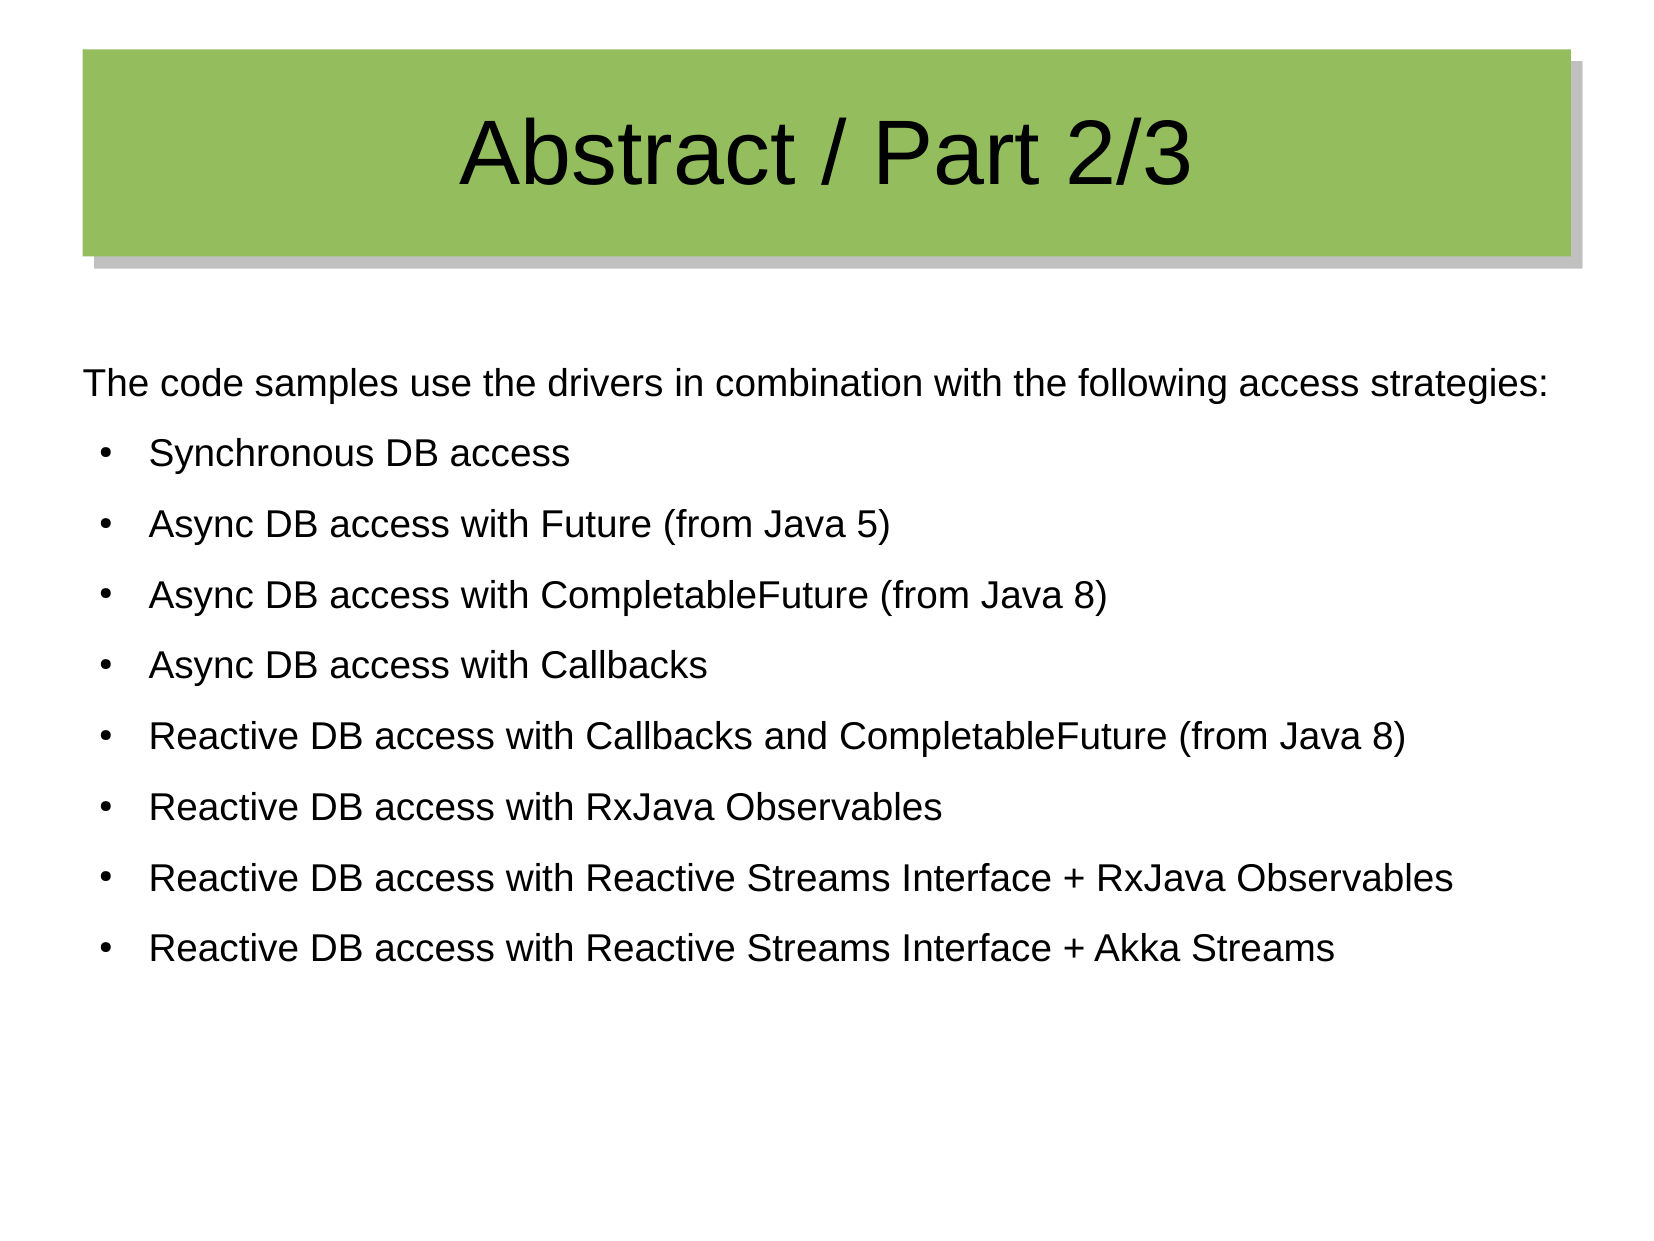

# Abstract / Part 2/3
The code samples use the drivers in combination with the following access strategies:
Synchronous DB access
Async DB access with Future (from Java 5)
Async DB access with CompletableFuture (from Java 8)
Async DB access with Callbacks
Reactive DB access with Callbacks and CompletableFuture (from Java 8)
Reactive DB access with RxJava Observables
Reactive DB access with Reactive Streams Interface + RxJava Observables
Reactive DB access with Reactive Streams Interface + Akka Streams